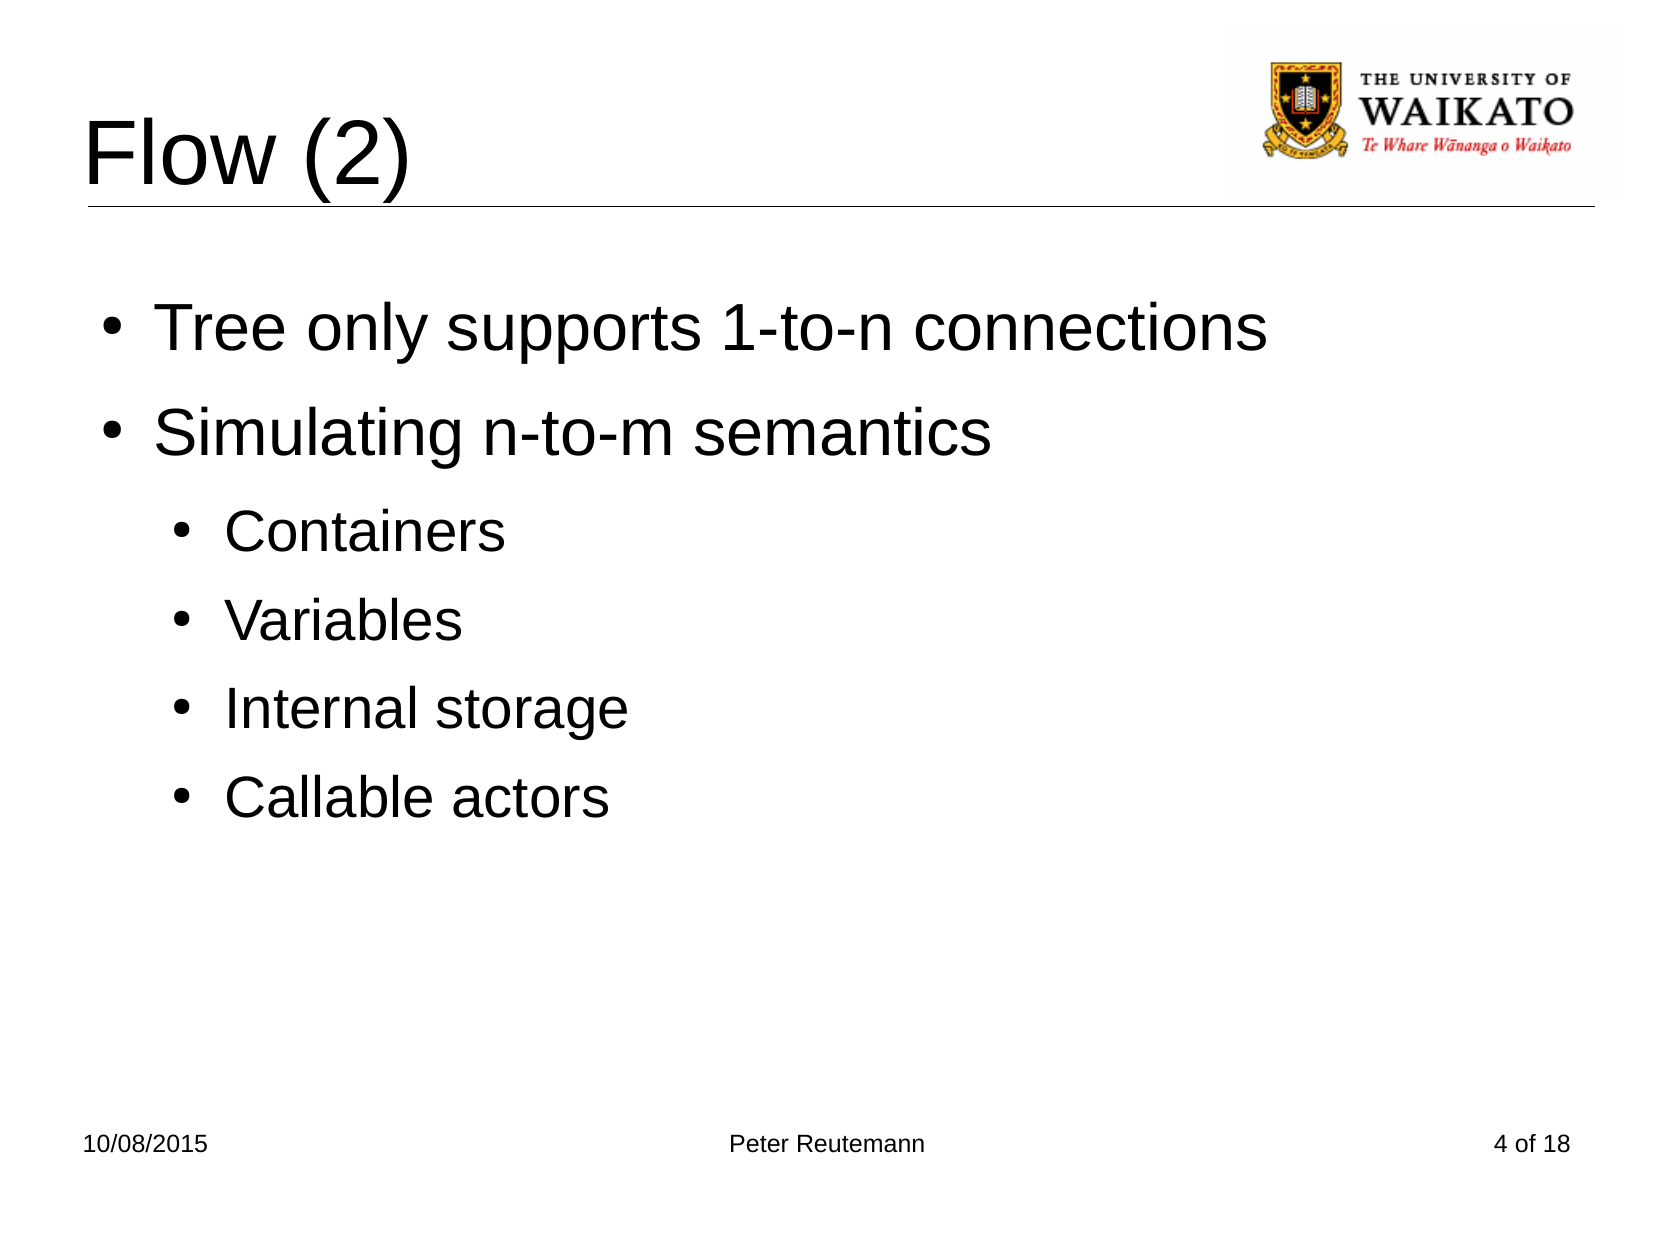

# Flow (2)
Tree only supports 1-to-n connections
Simulating n-to-m semantics
Containers
Variables
Internal storage
Callable actors
10/08/2015
Peter Reutemann
4